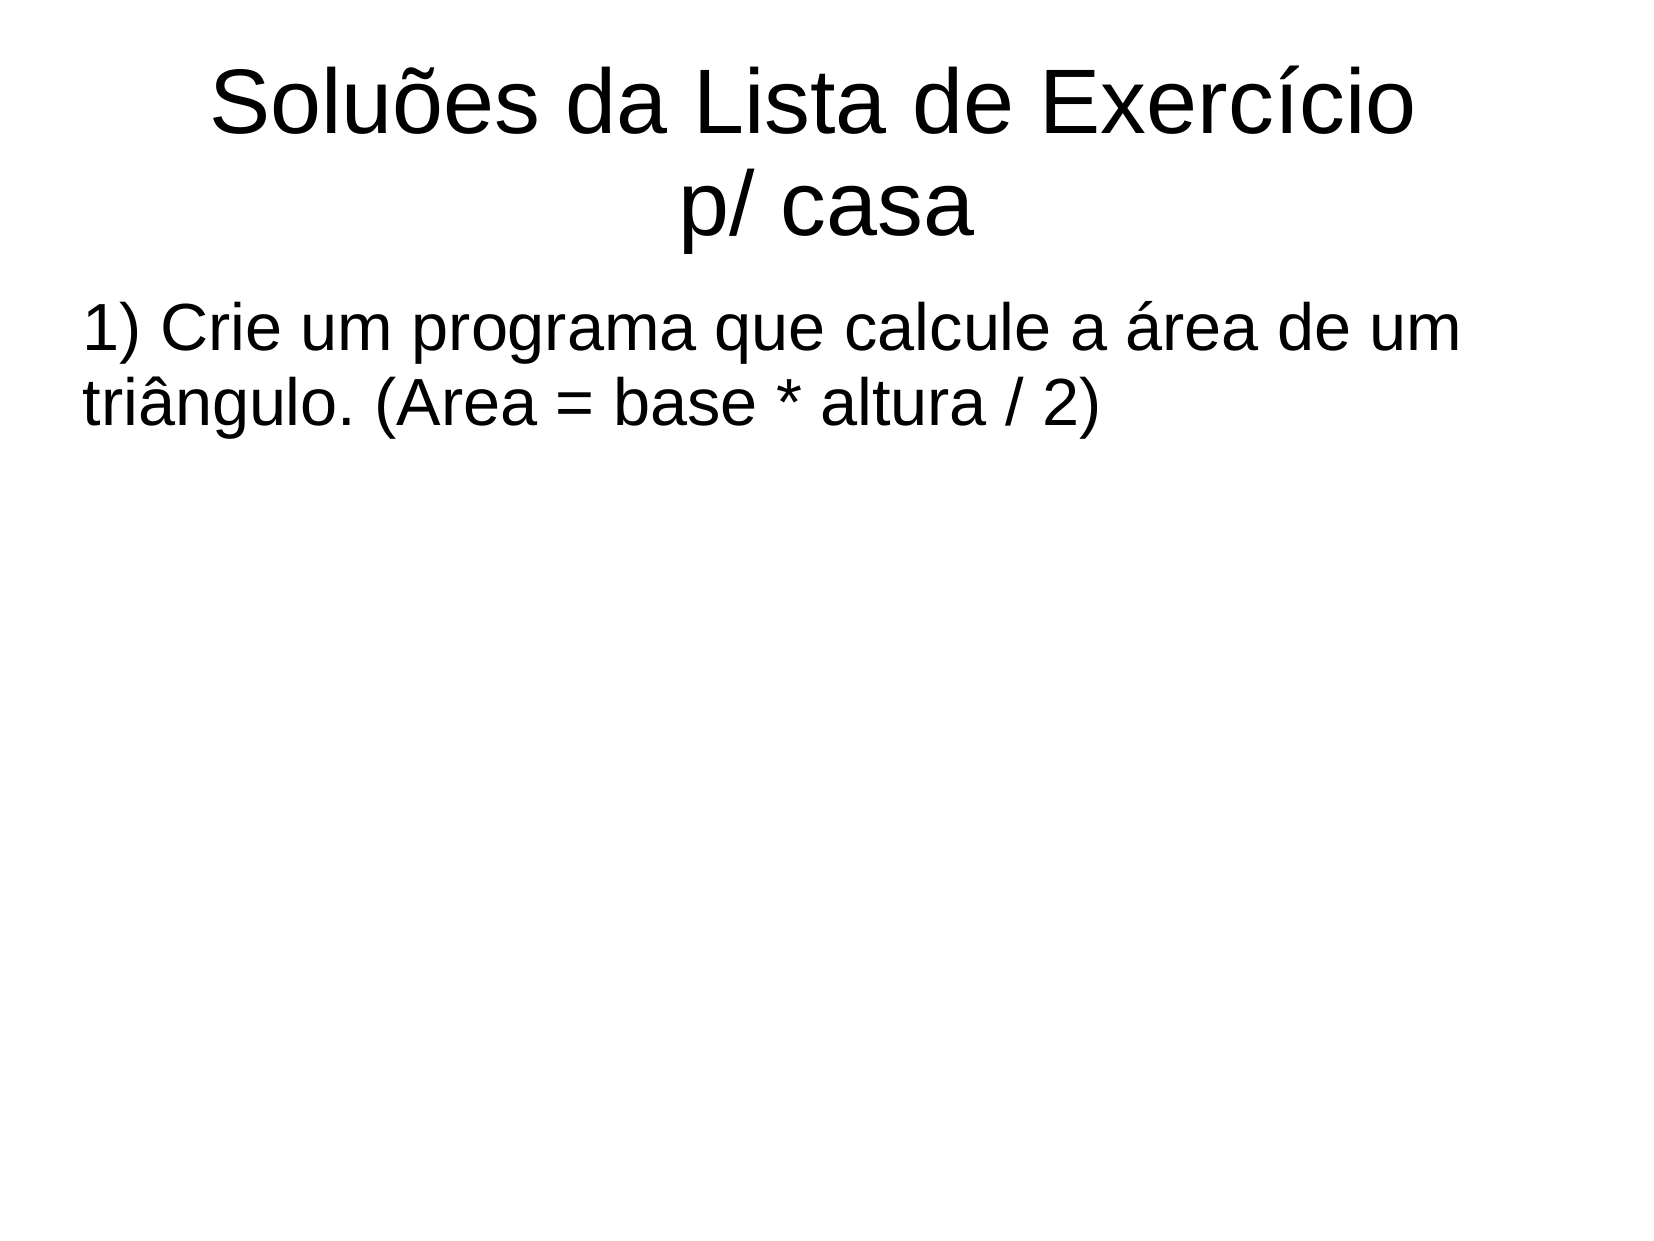

# Soluões da Lista de Exercício p/ casa
1) Crie um programa que calcule a área de um triângulo. (Area = base * altura / 2)